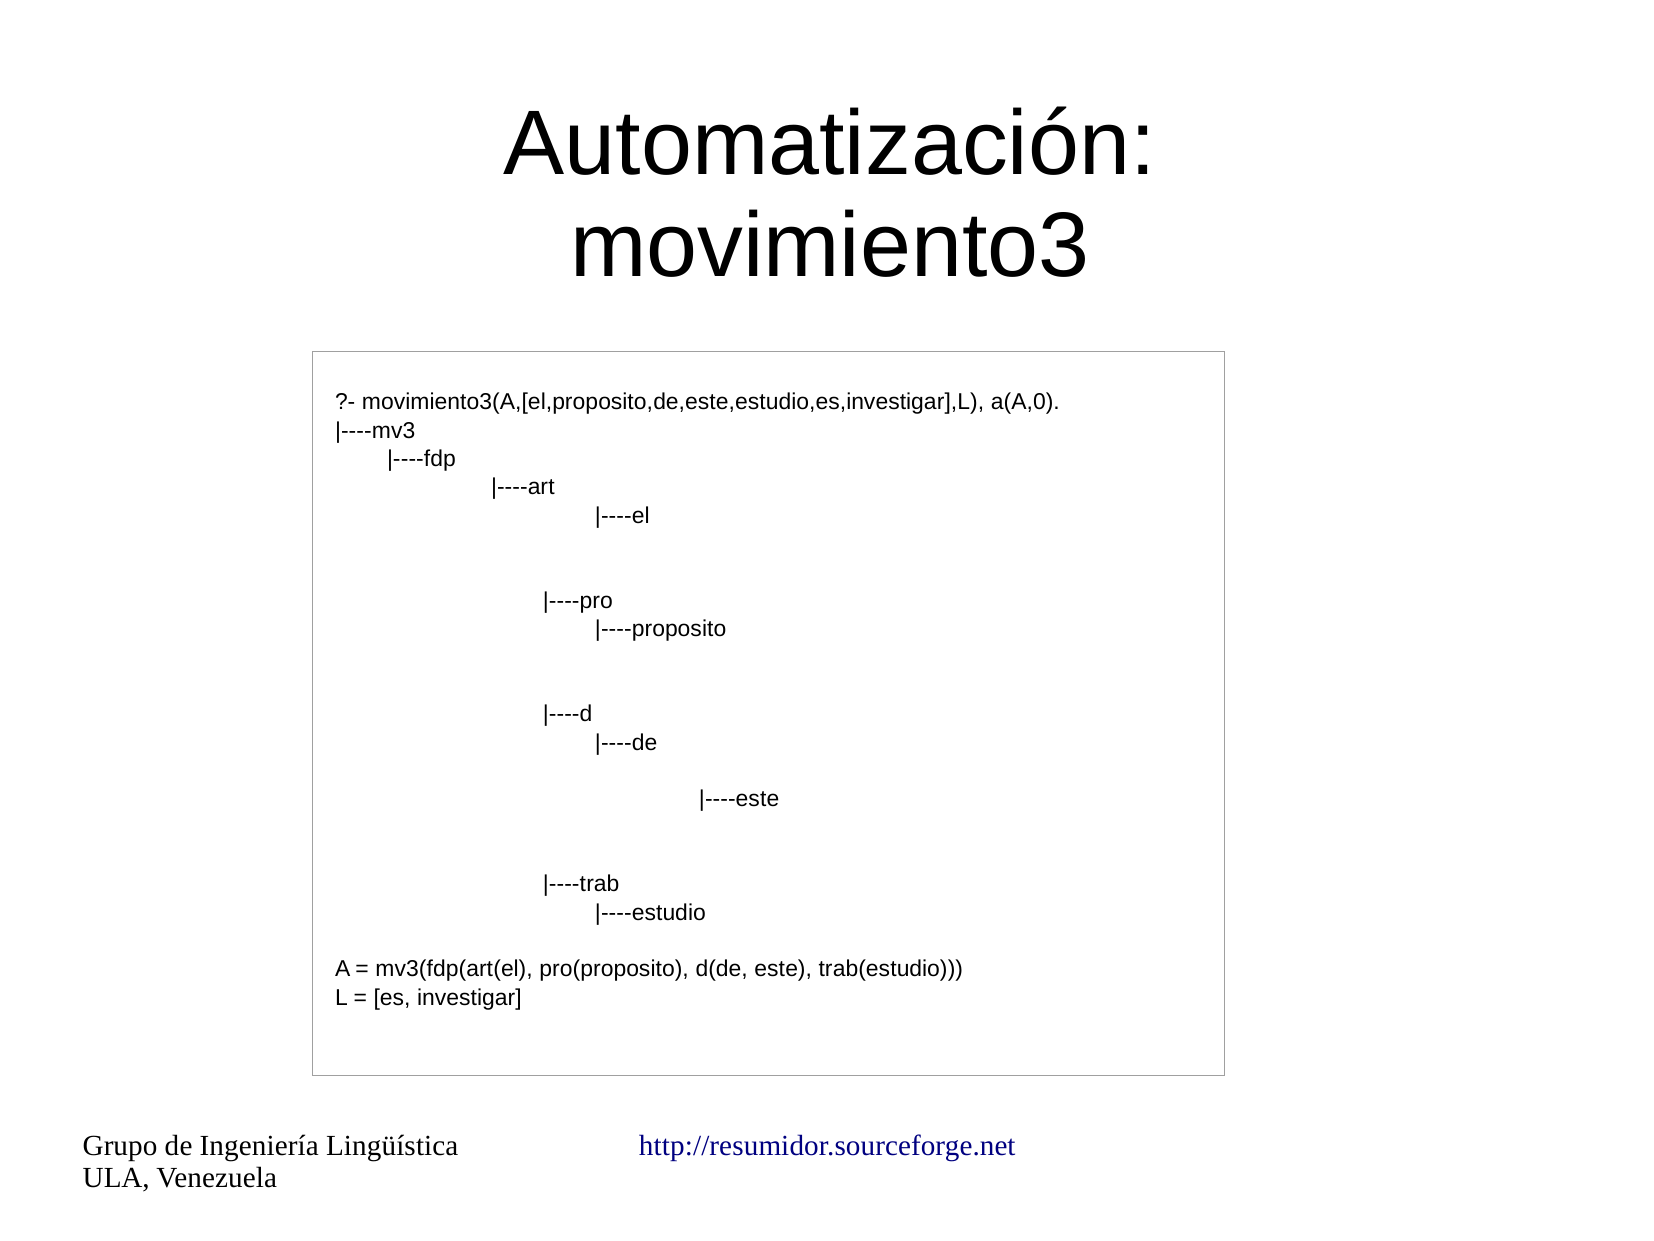

# Automatización: movimiento3
?- movimiento3(A,[el,proposito,de,este,estudio,es,investigar],L), a(A,0).
|----mv3
 |----fdp
 |----art
 |----el
 |----pro
 |----proposito
 |----d
 |----de
 |----este
 |----trab
 |----estudio
A = mv3(fdp(art(el), pro(proposito), d(de, este), trab(estudio)))
L = [es, investigar]